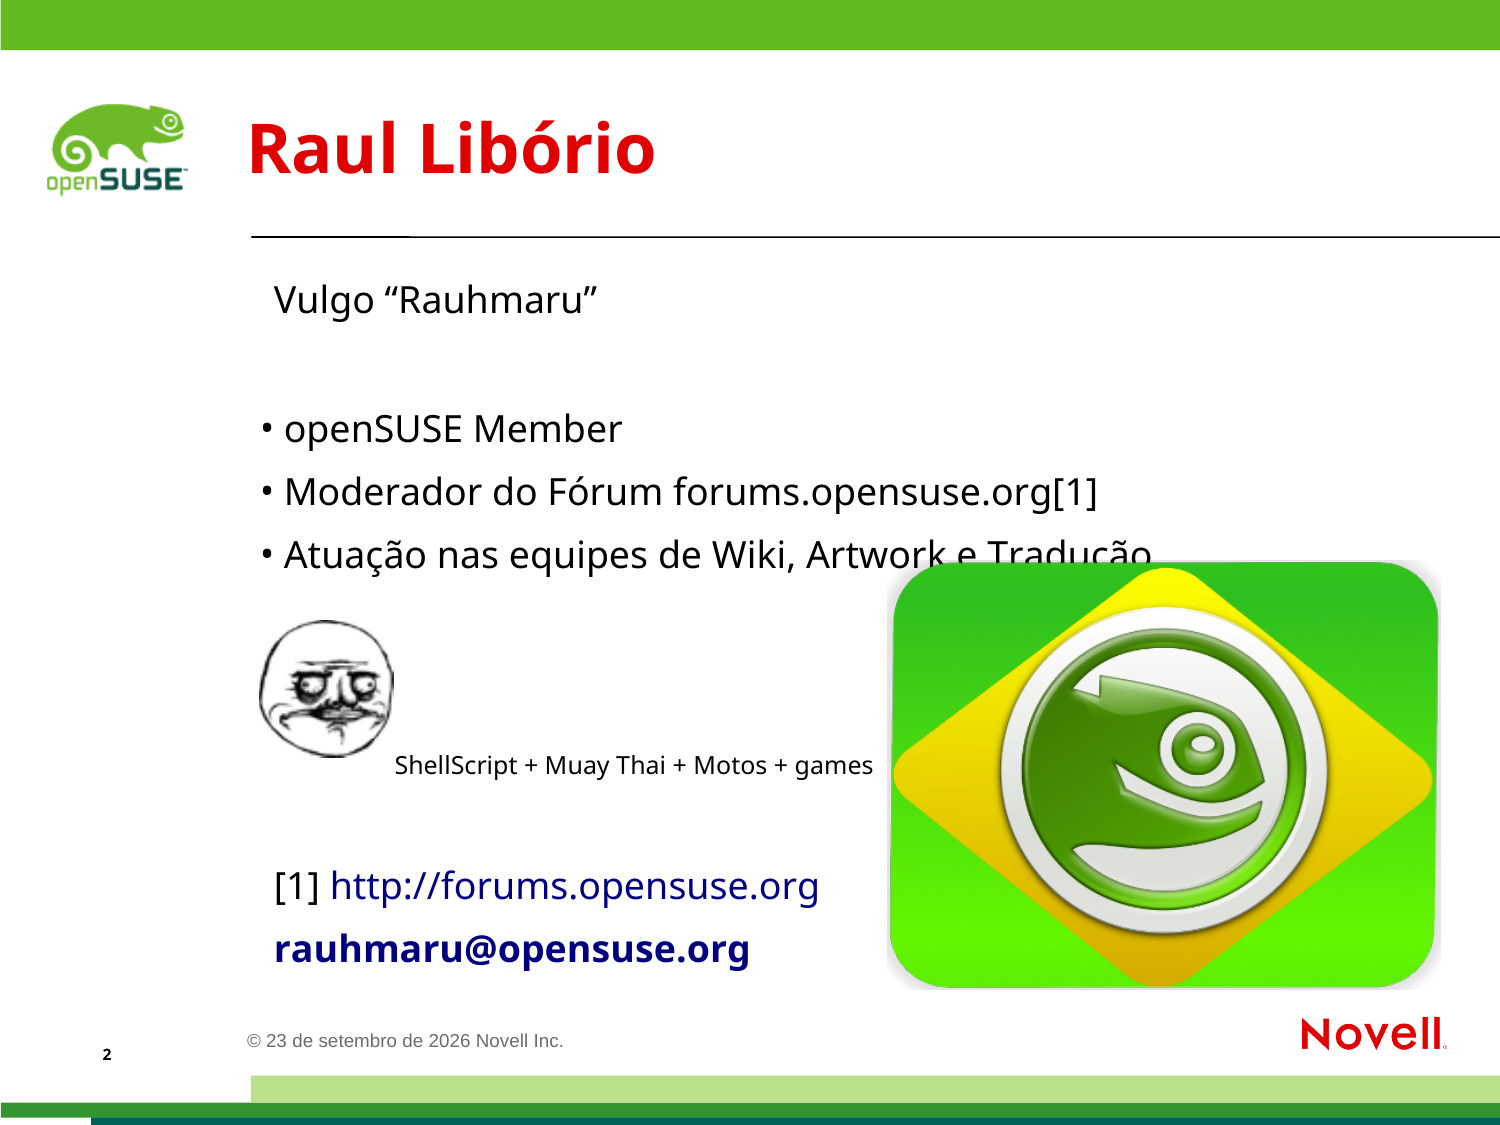

# Raul Libório
Vulgo “Rauhmaru”
 openSUSE Member
 Moderador do Fórum forums.opensuse.org[1]
 Atuação nas equipes de Wiki, Artwork e Tradução
 ShellScript + Muay Thai + Motos + games
[1] http://forums.opensuse.org
rauhmaru@opensuse.org